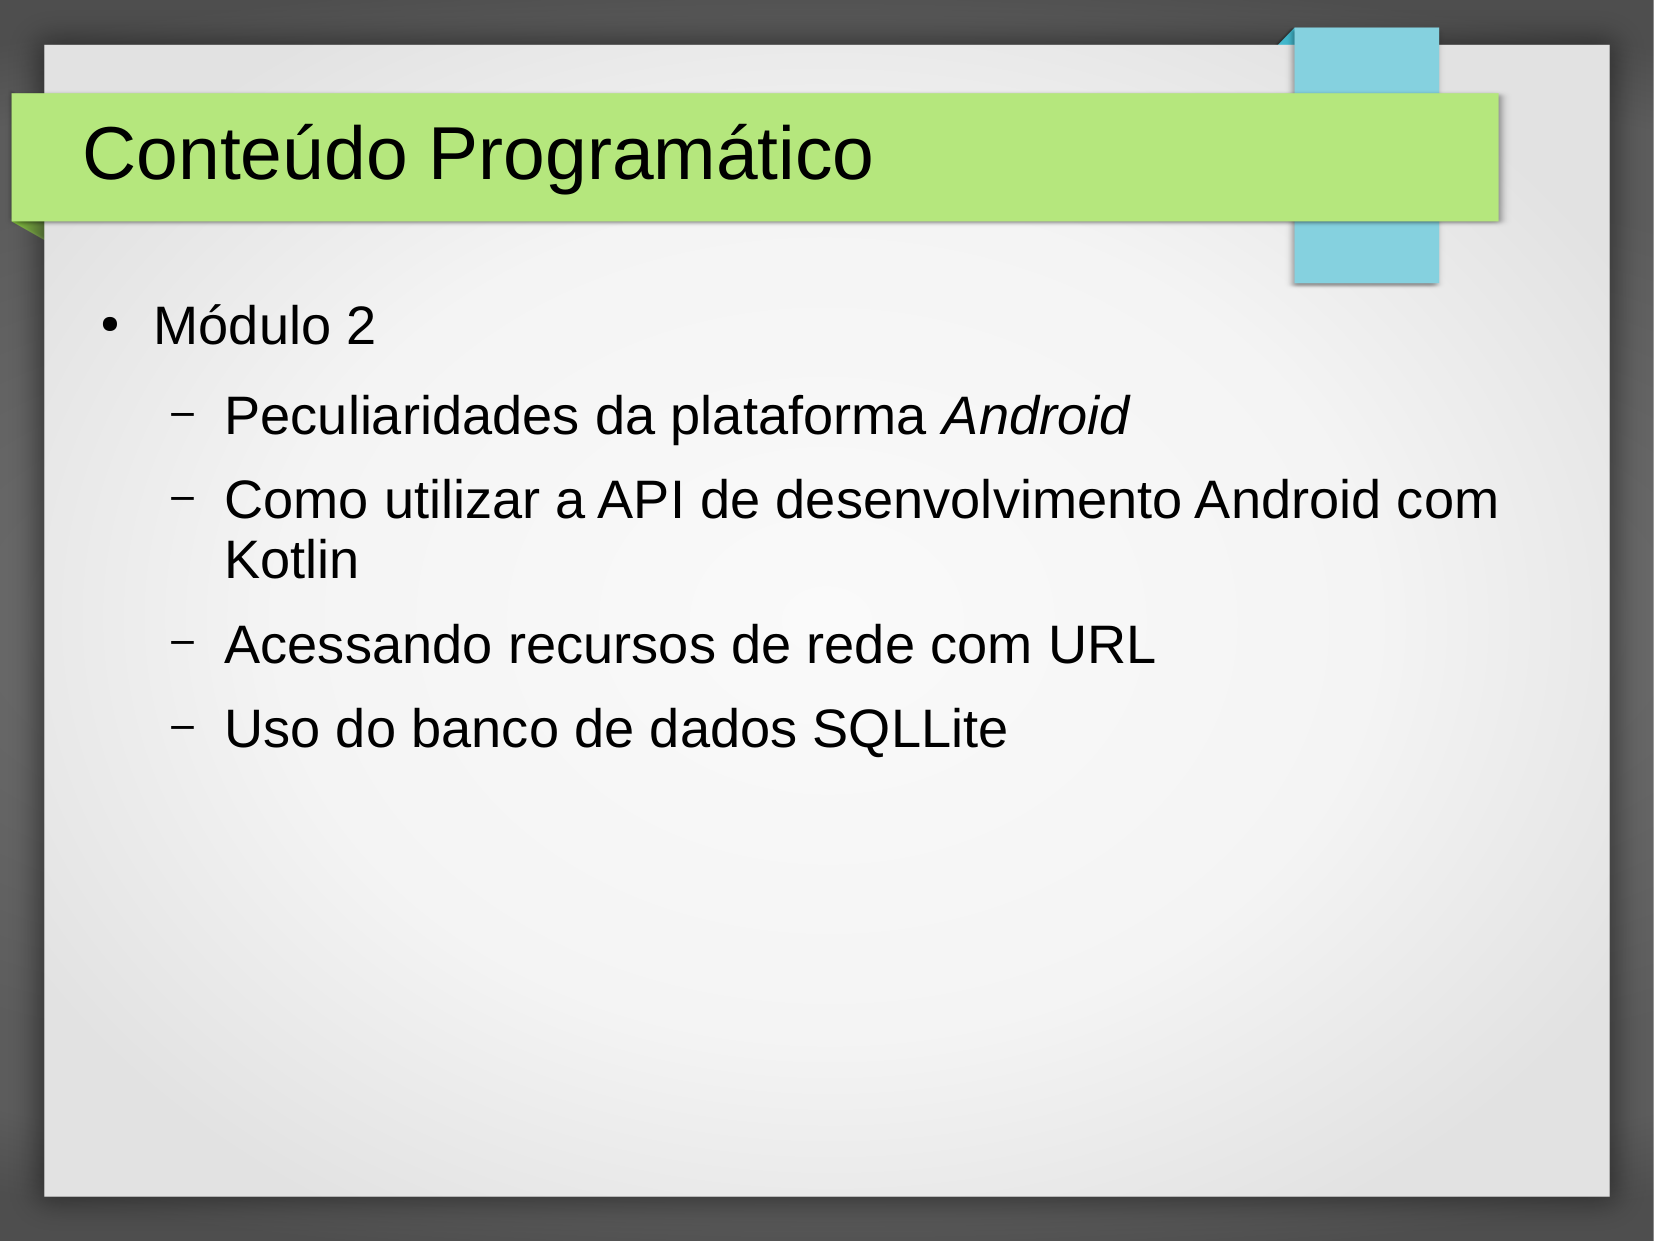

# Conteúdo Programático
Módulo 2
Peculiaridades da plataforma Android
Como utilizar a API de desenvolvimento Android com Kotlin
Acessando recursos de rede com URL
Uso do banco de dados SQLLite